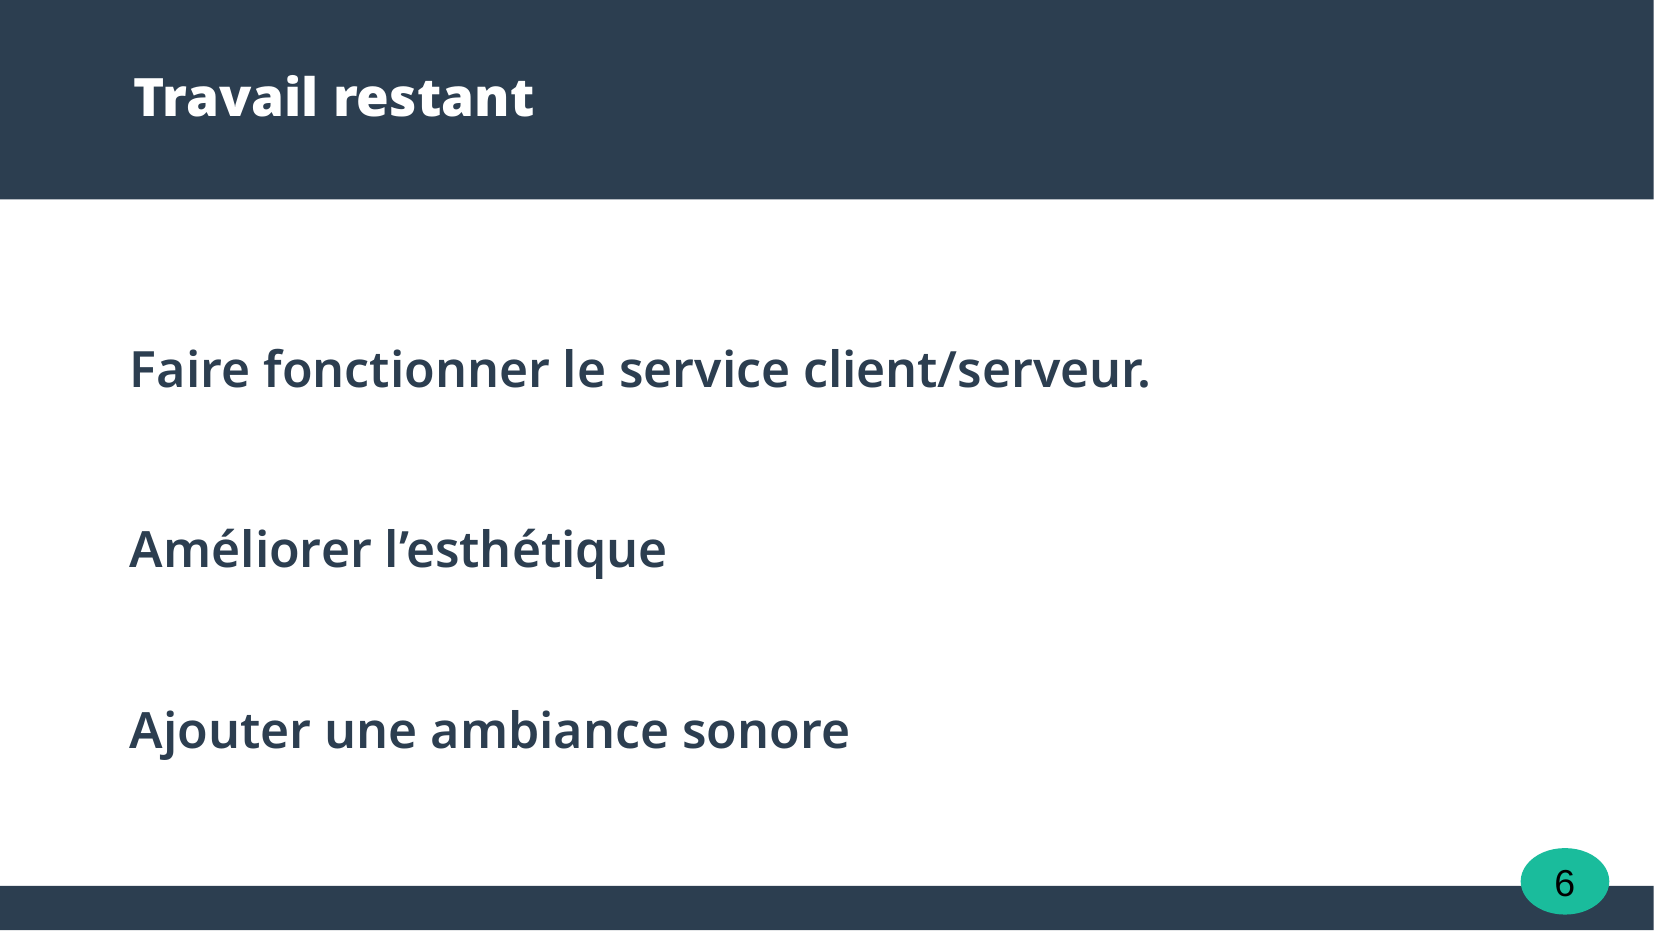

# Travail restant
Faire fonctionner le service client/serveur.
Améliorer l’esthétique
Ajouter une ambiance sonore